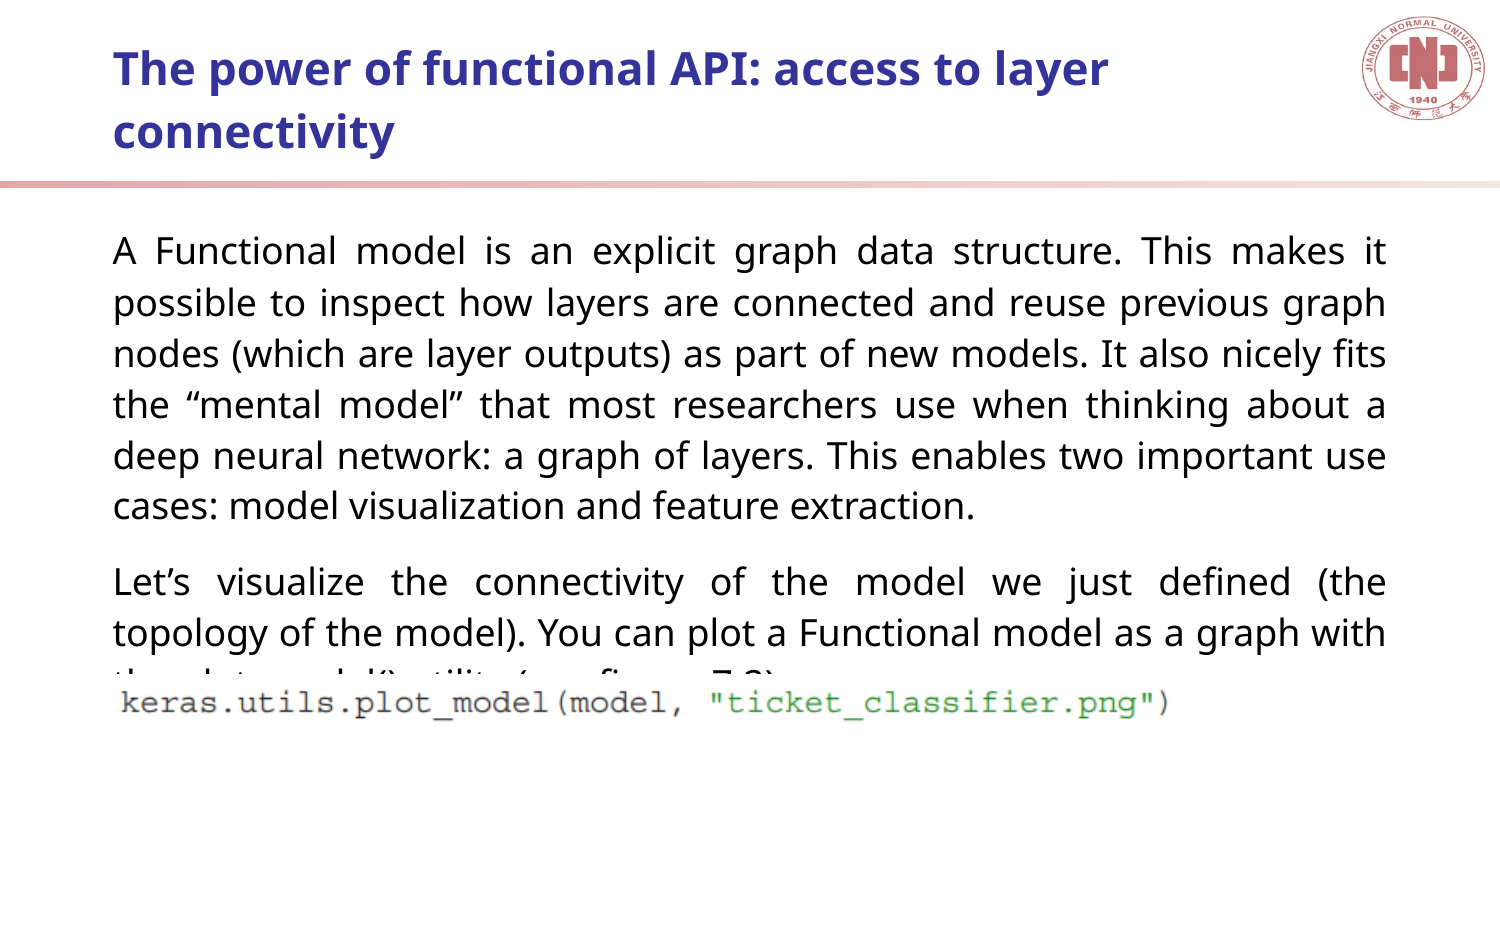

# The power of functional API: access to layer connectivity
A Functional model is an explicit graph data structure. This makes it possible to inspect how layers are connected and reuse previous graph nodes (which are layer outputs) as part of new models. It also nicely fits the “mental model” that most researchers use when thinking about a deep neural network: a graph of layers. This enables two important use cases: model visualization and feature extraction.
Let’s visualize the connectivity of the model we just defined (the topology of the model). You can plot a Functional model as a graph with the plot_model() utility (see figure 7.2).